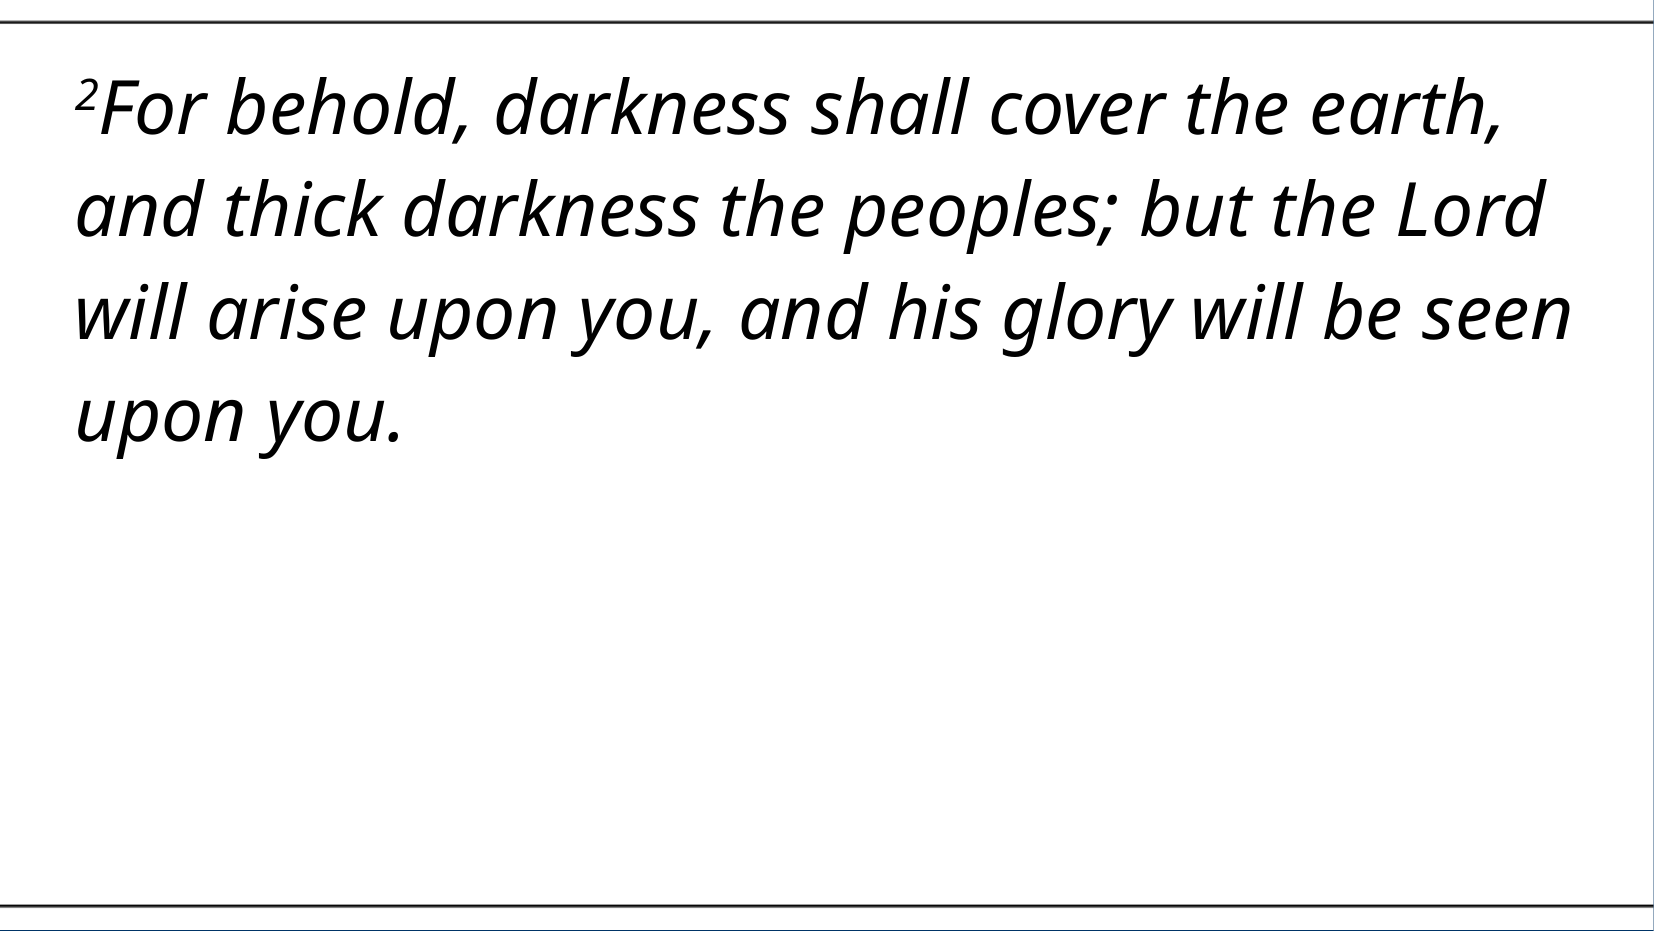

2For behold, darkness shall cover the earth, and thick darkness the peoples; but the Lord will arise upon you, and his glory will be seen upon you.